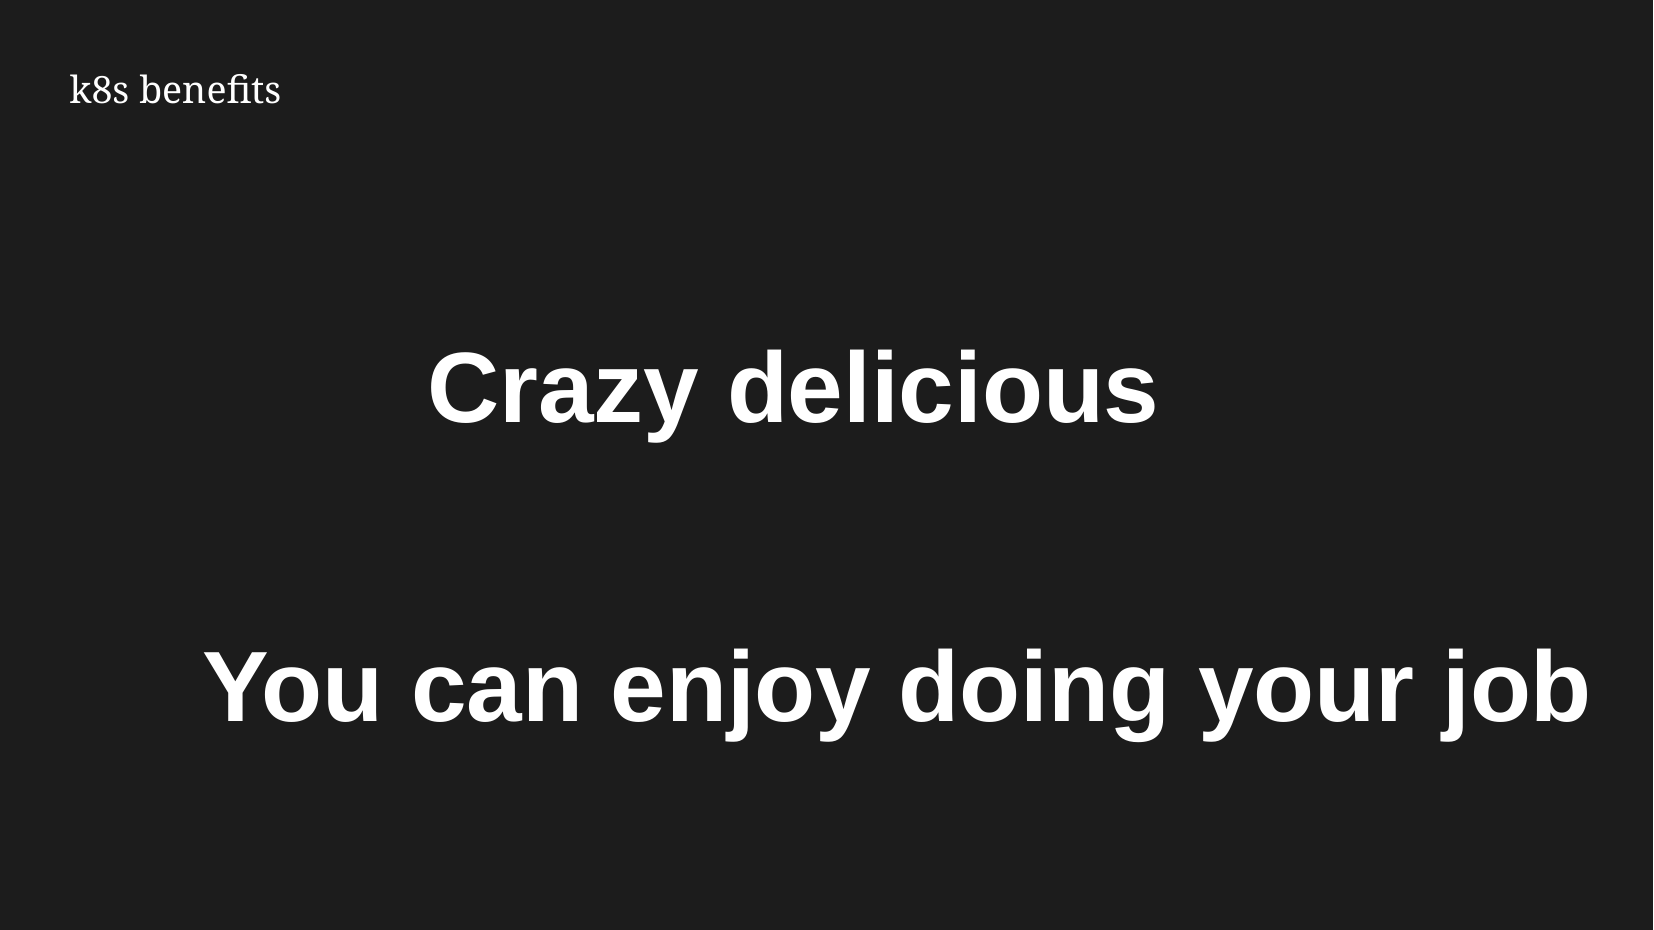

k8s benefits
Crazy delicious
You can enjoy doing your job